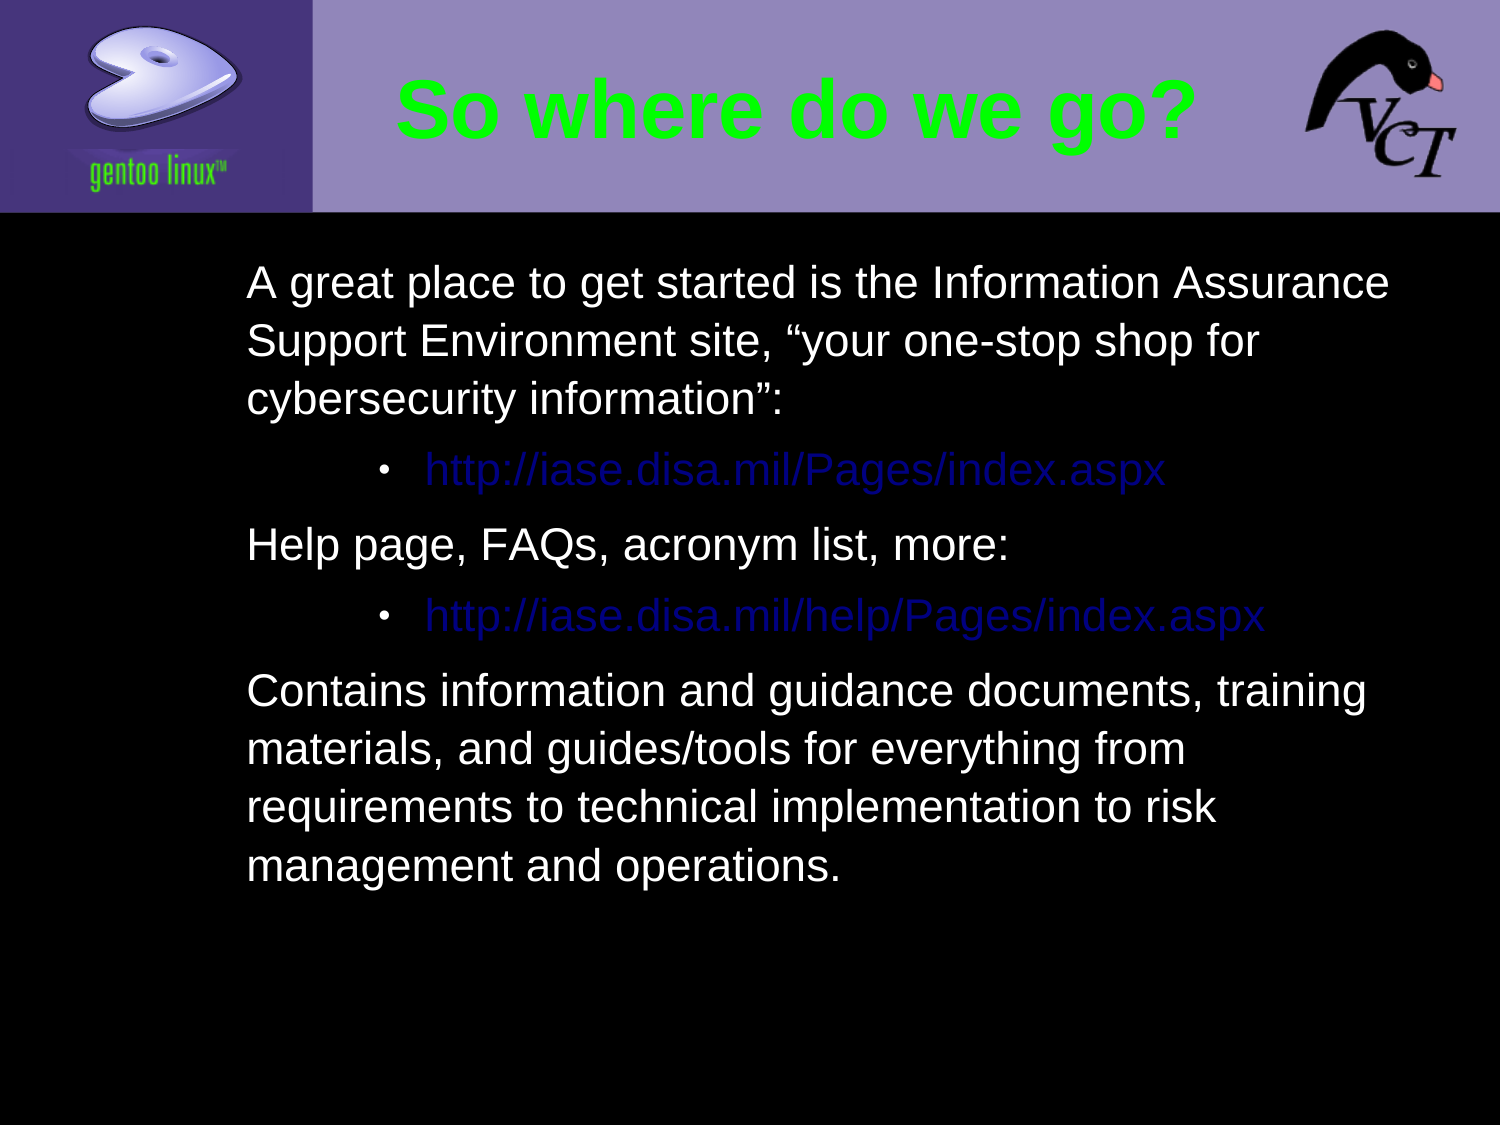

# So where do we go?
A great place to get started is the Information Assurance Support Environment site, “your one-stop shop for cybersecurity information”:
http://iase.disa.mil/Pages/index.aspx
Help page, FAQs, acronym list, more:
http://iase.disa.mil/help/Pages/index.aspx
Contains information and guidance documents, training materials, and guides/tools for everything from requirements to technical implementation to risk management and operations.